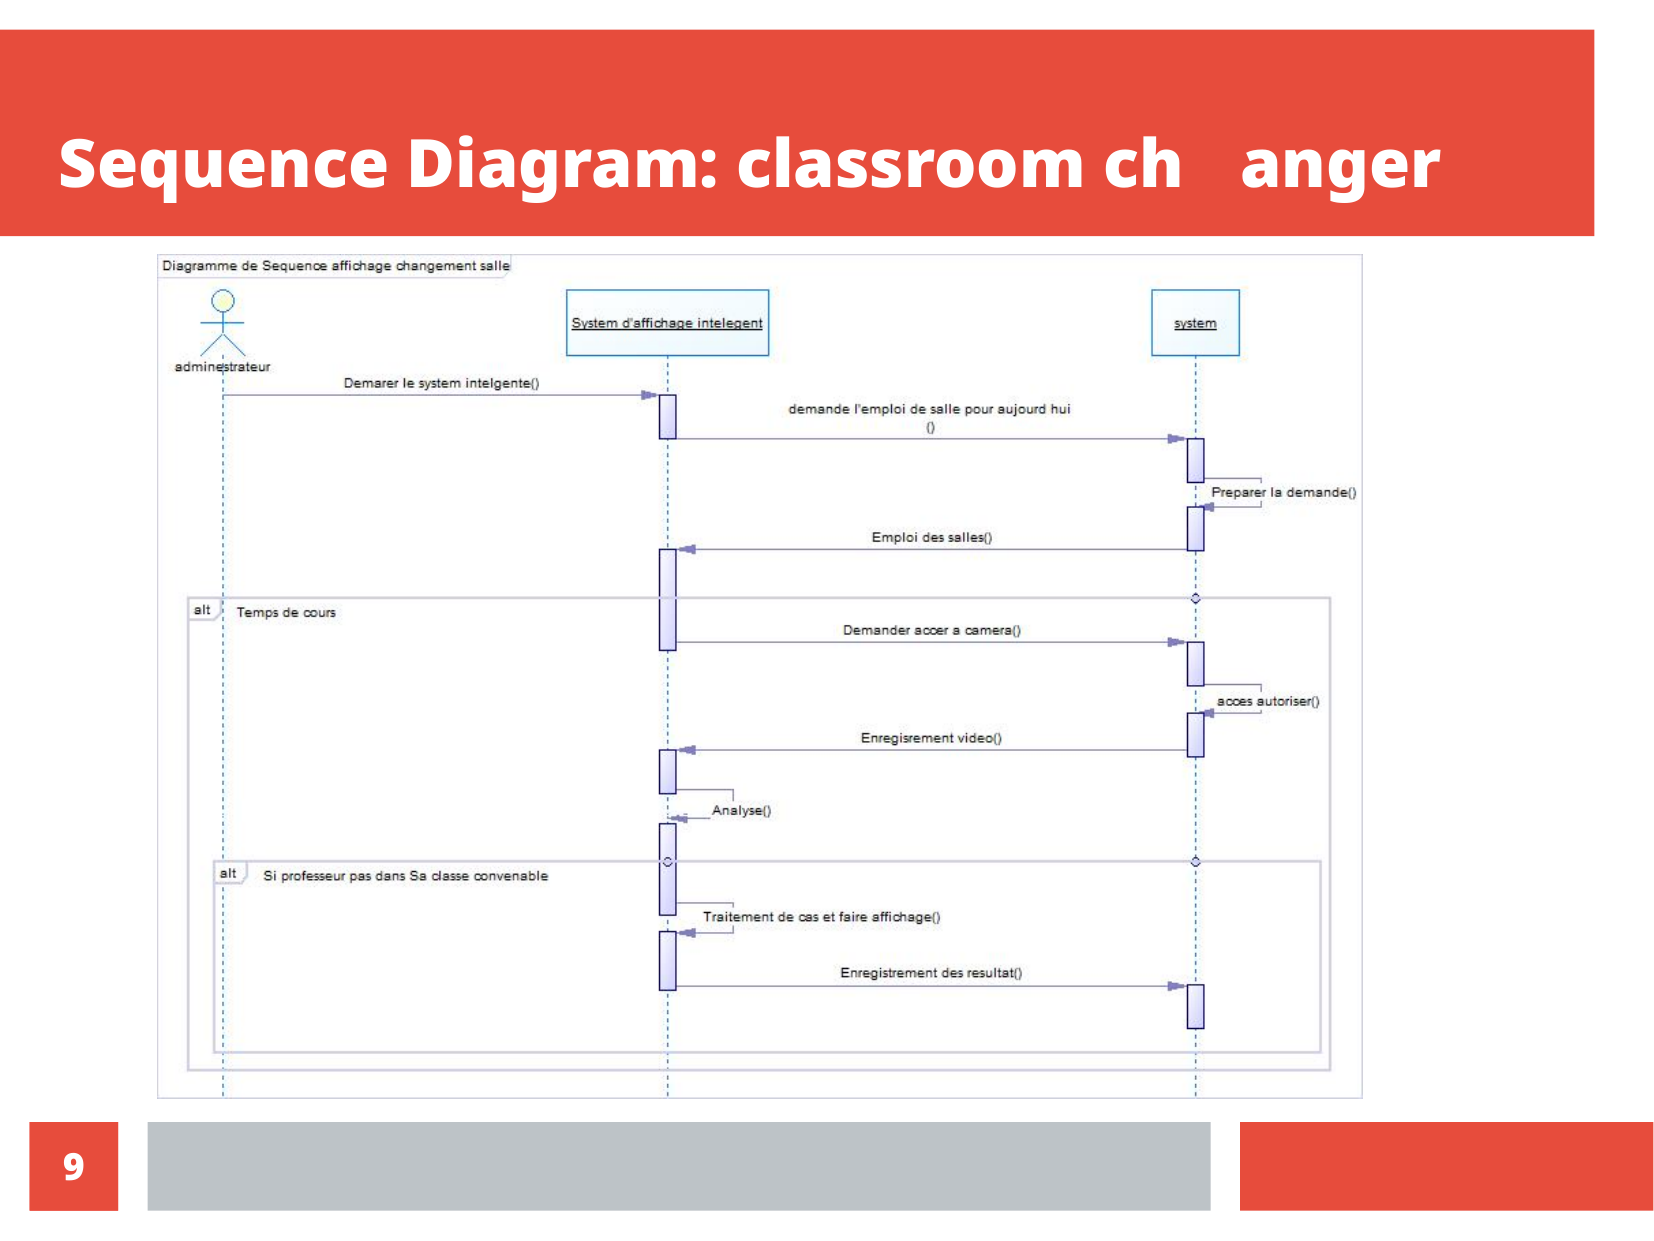

# Sequence Diagram: classroom ch	anger
9